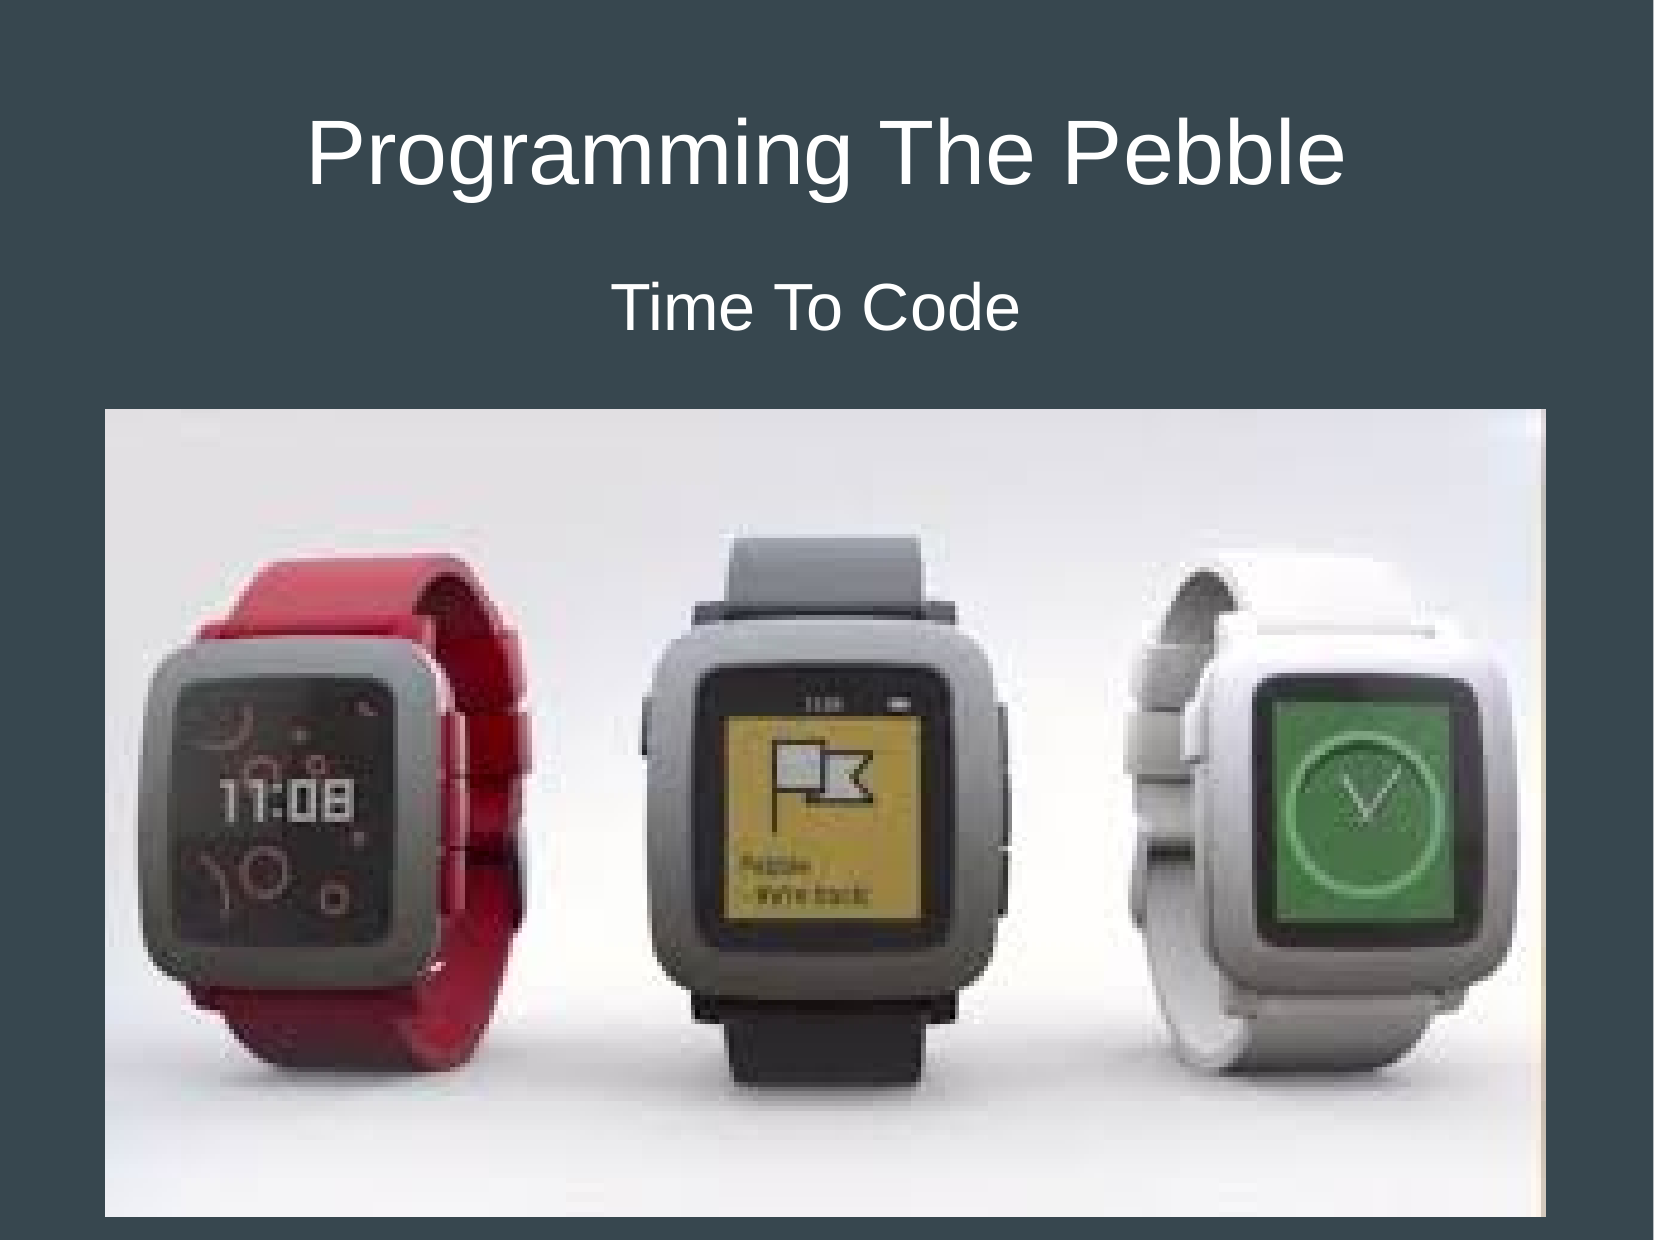

# Programming The Pebble
Time To Code